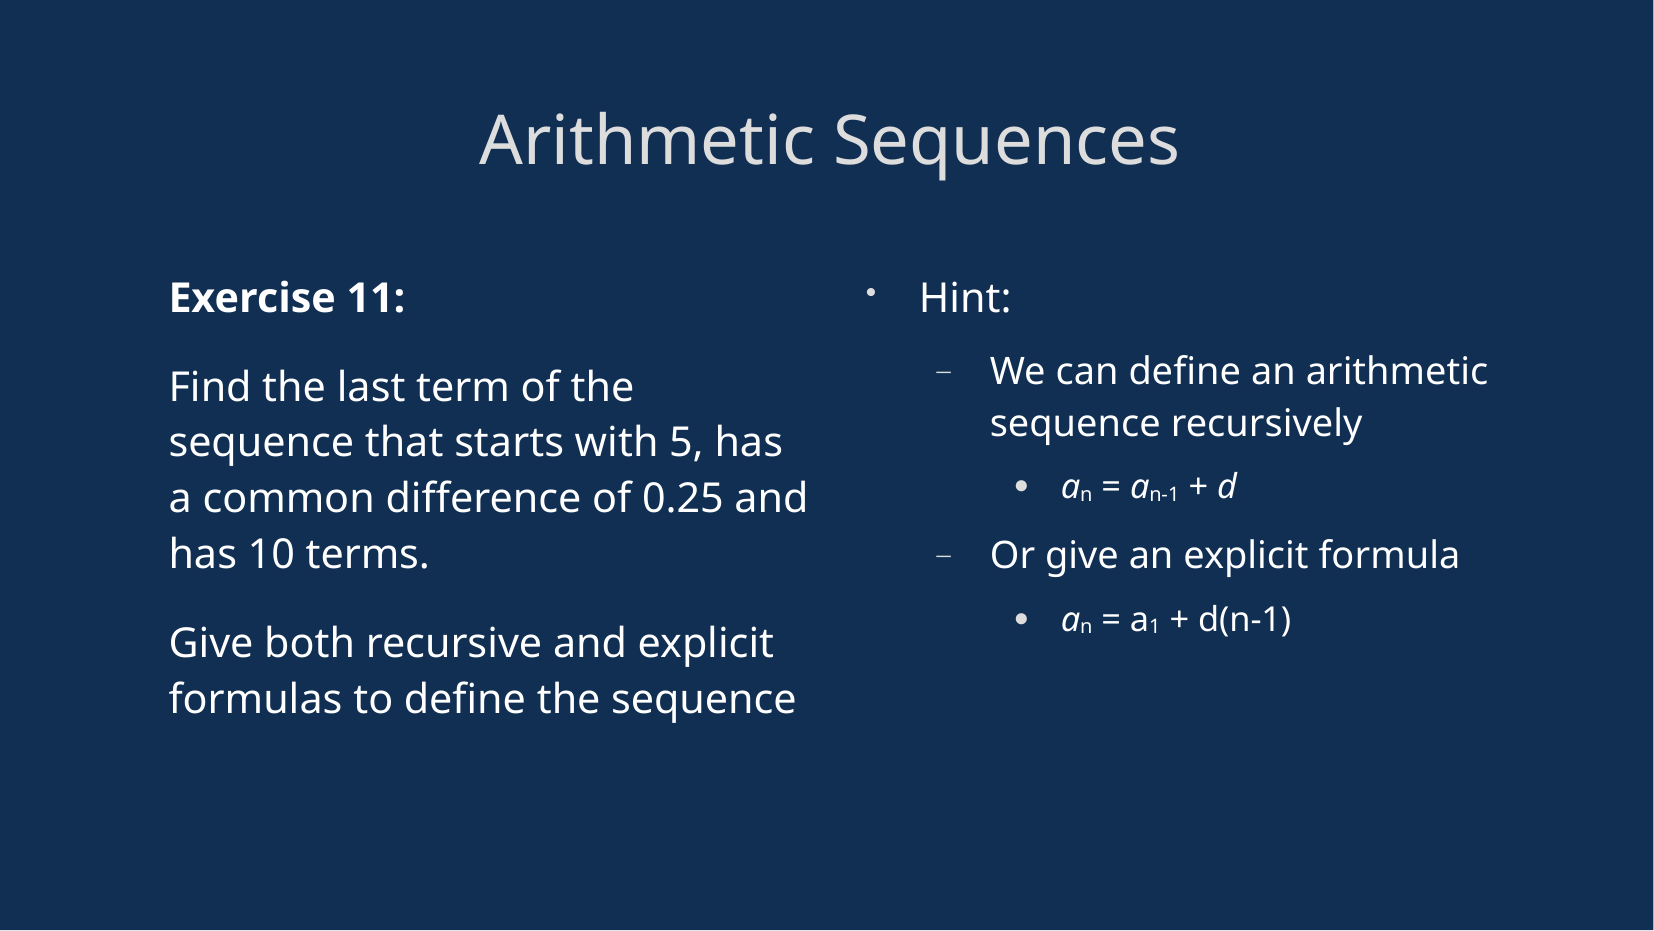

# Arithmetic Sequences
Exercise 11:
Find the last term of the sequence that starts with 5, has a common difference of 0.25 and has 10 terms.
Give both recursive and explicit formulas to define the sequence
Hint:
We can define an arithmetic sequence recursively
an = an-1 + d
Or give an explicit formula
an = a1 + d(n-1)